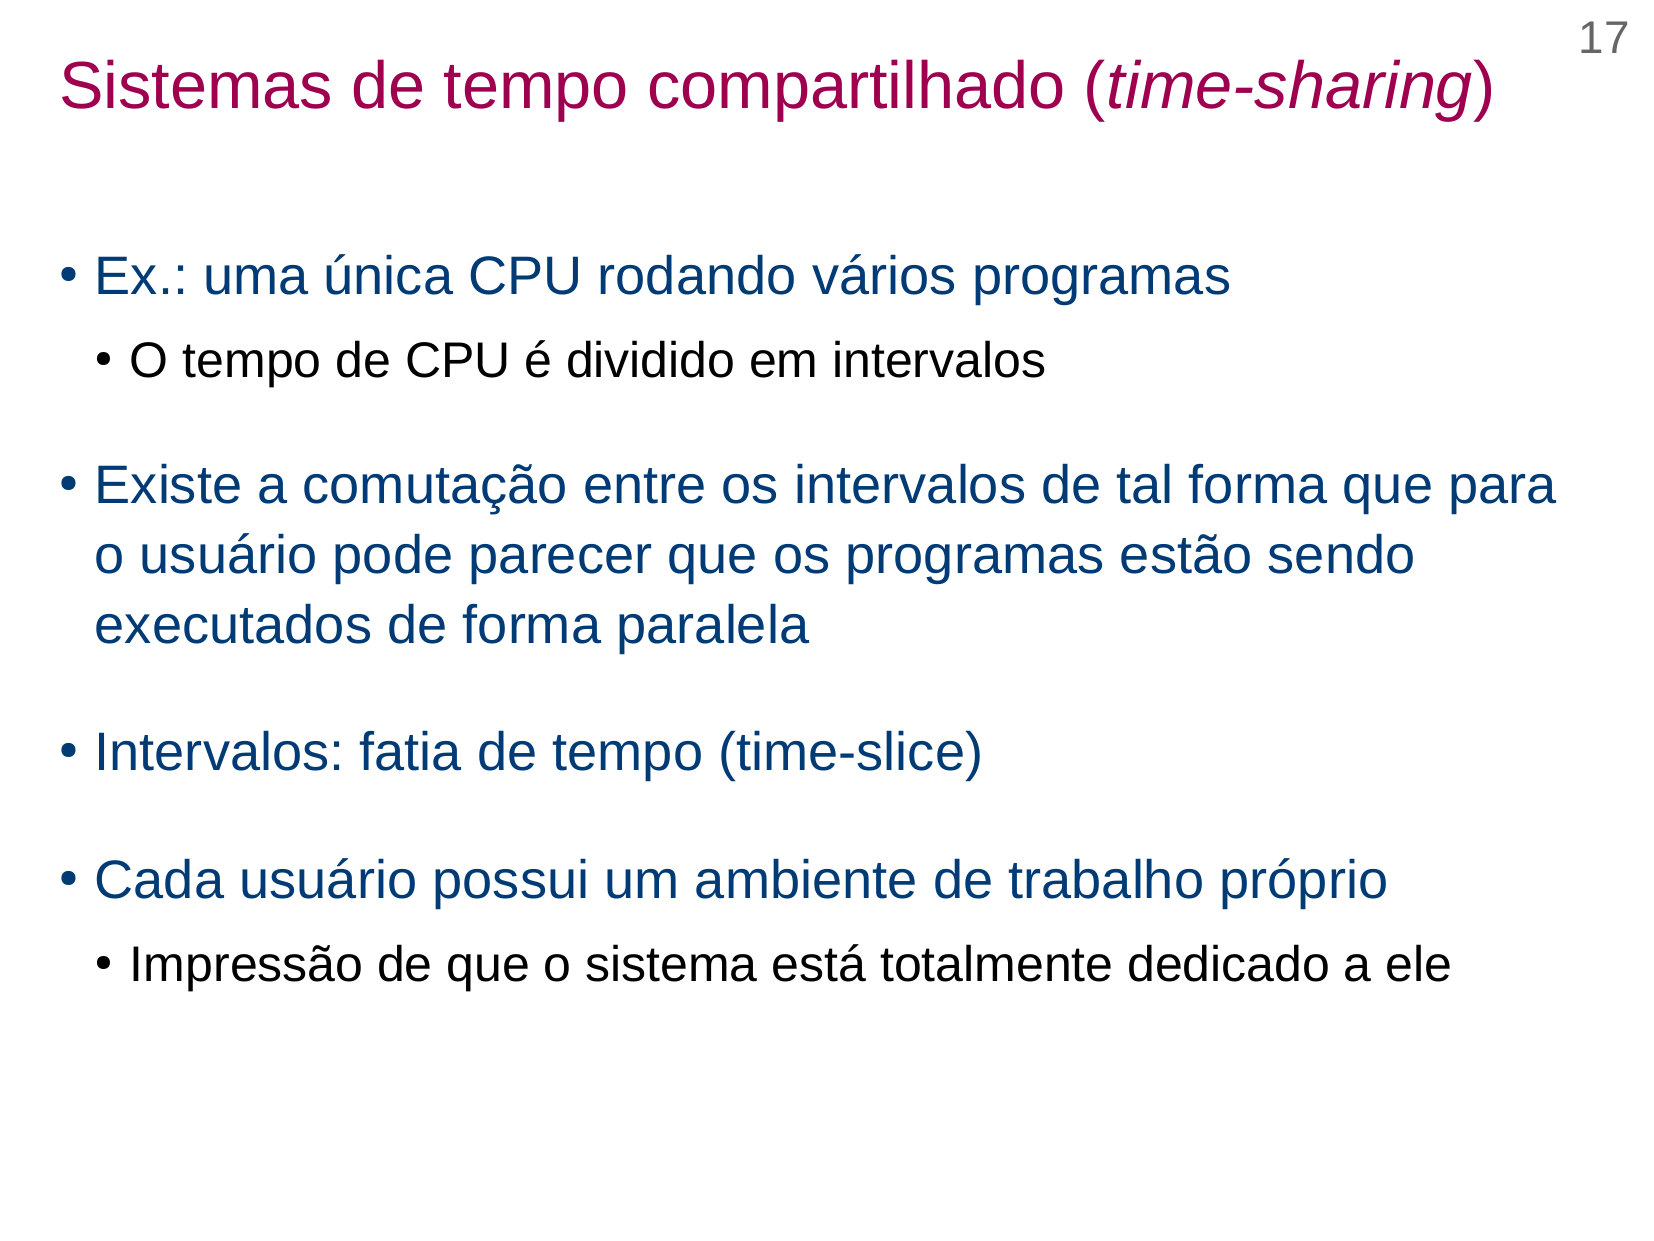

17
# Sistemas de tempo compartilhado (time-sharing)
Ex.: uma única CPU rodando vários programas
O tempo de CPU é dividido em intervalos
Existe a comutação entre os intervalos de tal forma que para o usuário pode parecer que os programas estão sendo executados de forma paralela
Intervalos: fatia de tempo (time-slice)
Cada usuário possui um ambiente de trabalho próprio
Impressão de que o sistema está totalmente dedicado a ele